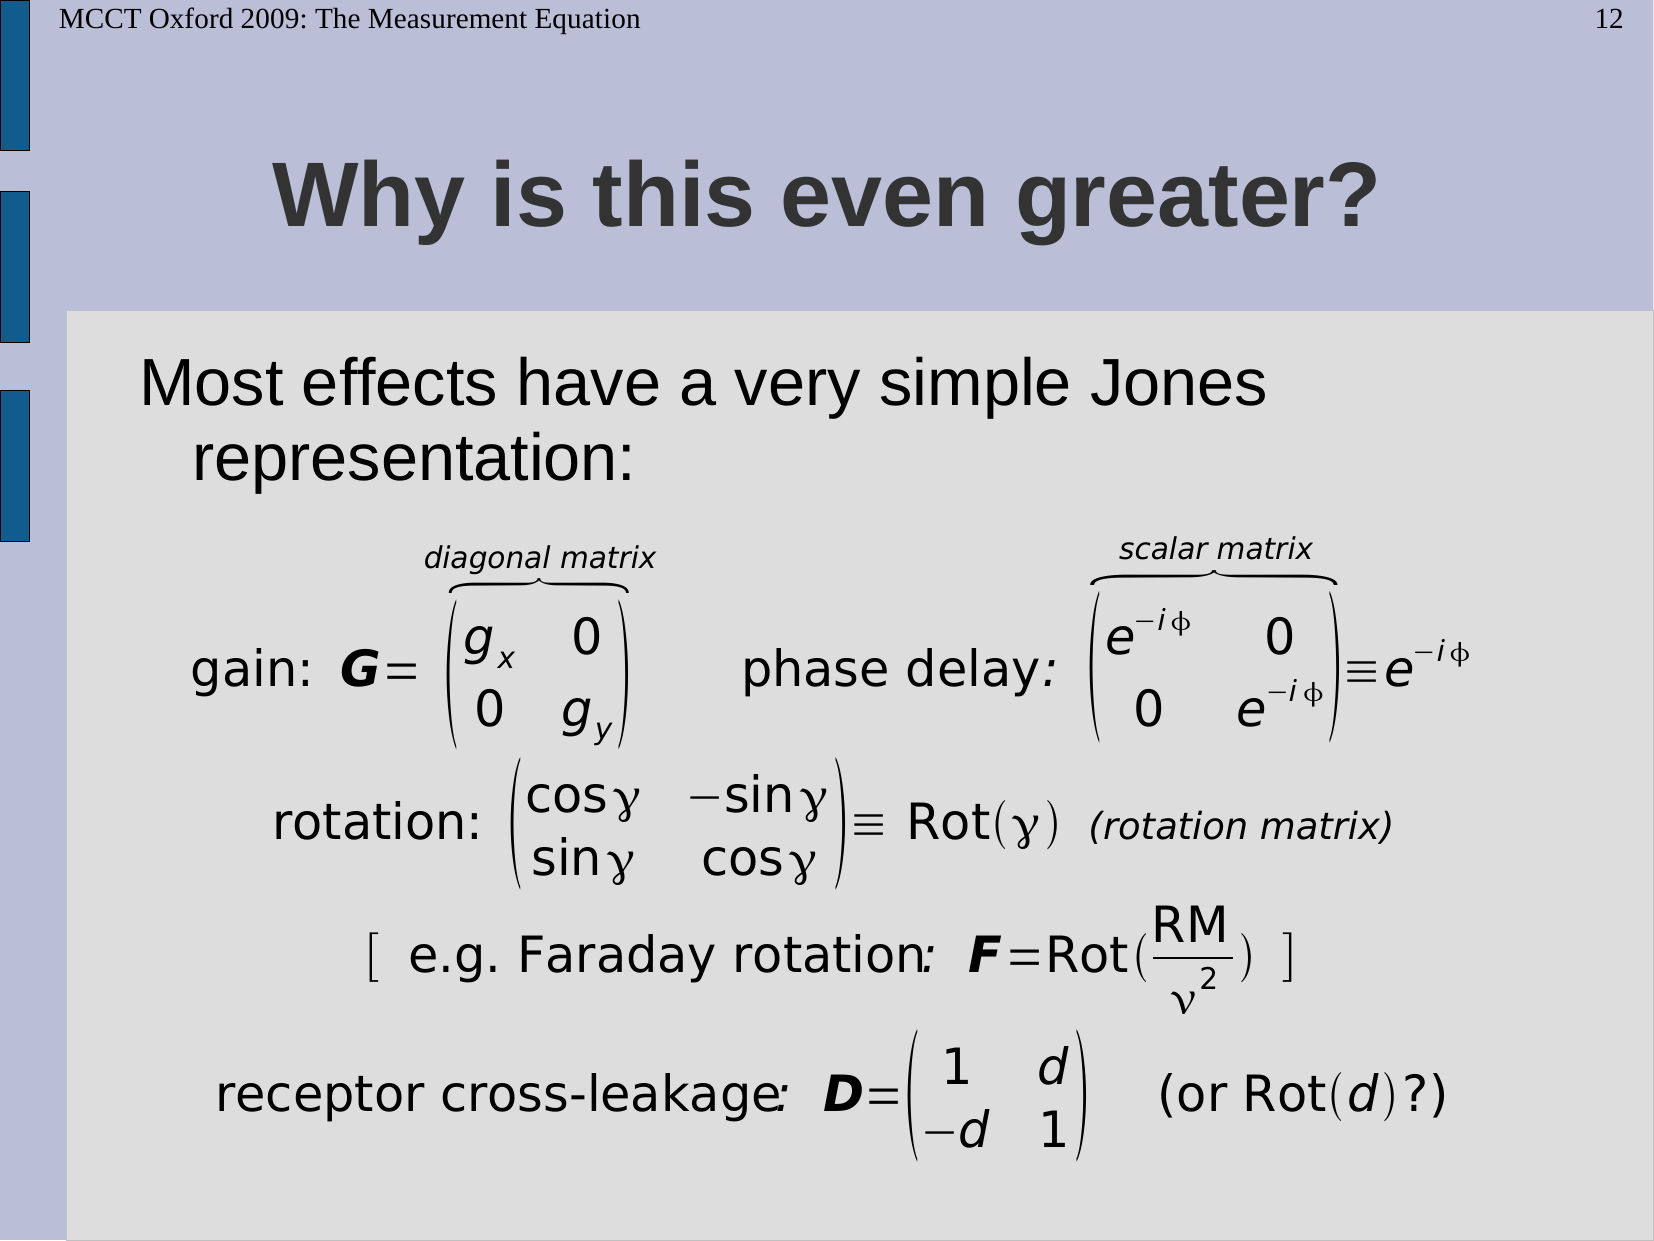

MCCT Oxford 2009: The Measurement Equation
12
# Why is this even greater?
Most effects have a very simple Jones representation: